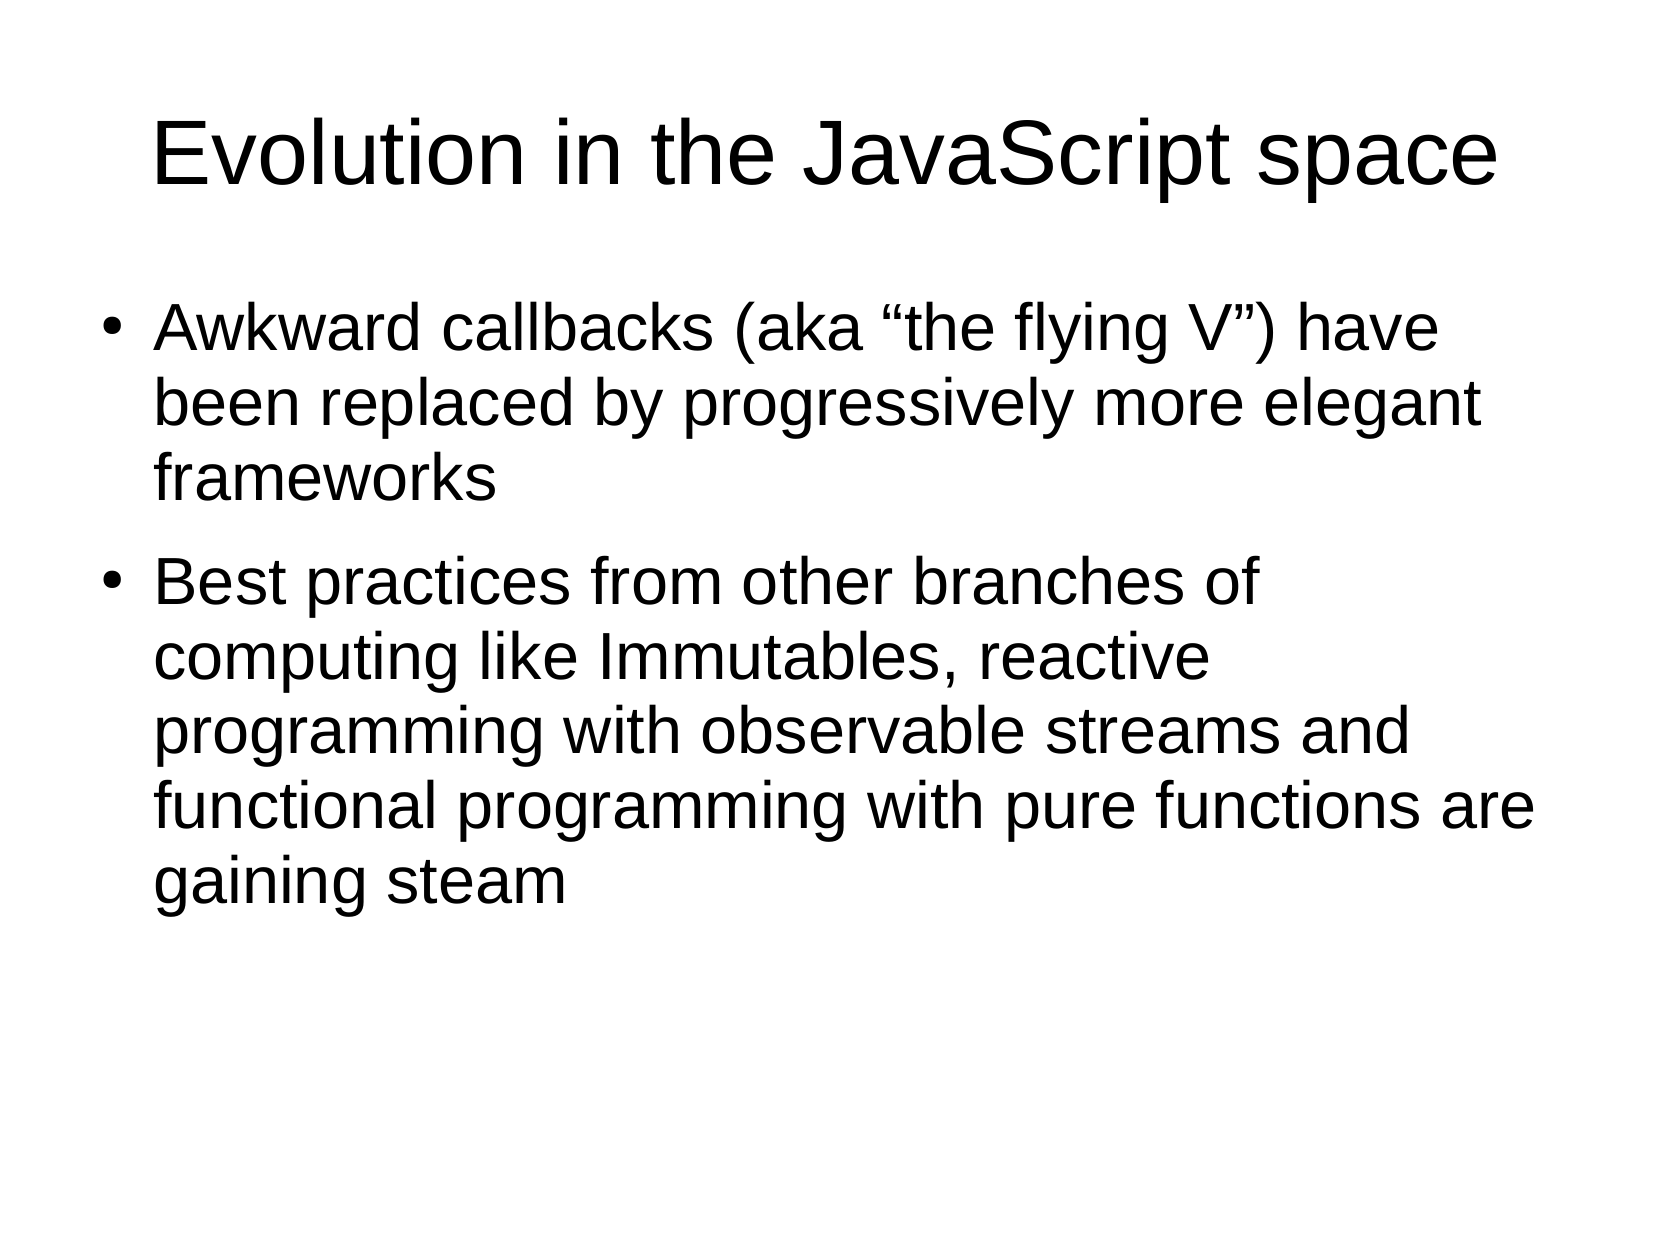

# Evolution in the JavaScript space
Awkward callbacks (aka “the flying V”) have been replaced by progressively more elegant frameworks
Best practices from other branches of computing like Immutables, reactive programming with observable streams and functional programming with pure functions are gaining steam